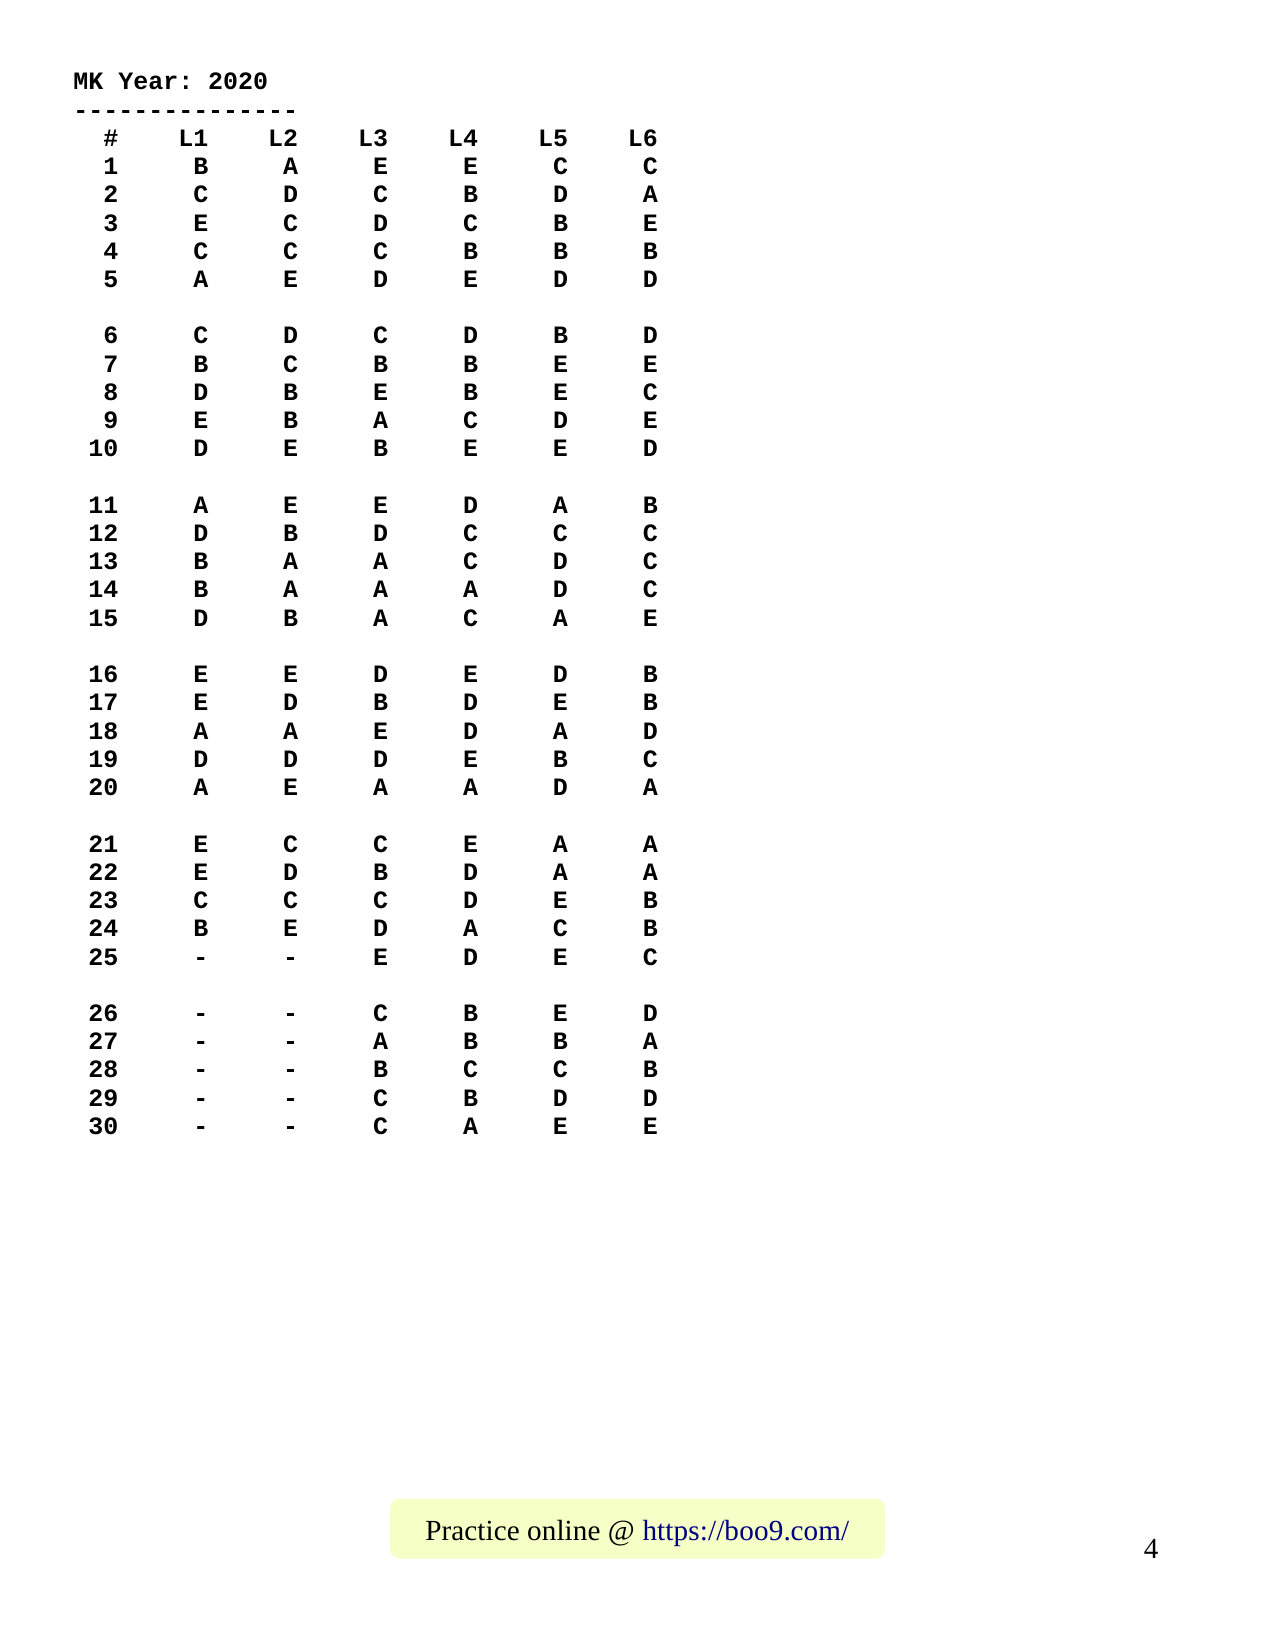

MK Year: 2020
---------------
 # L1 L2 L3 L4 L5 L6
 1 B A E E C C
 2 C D C B D A
 3 E C D C B E
 4 C C C B B B
 5 A E D E D D
 6 C D C D B D
 7 B C B B E E
 8 D B E B E C
 9 E B A C D E
 10 D E B E E D
 11 A E E D A B
 12 D B D C C C
 13 B A A C D C
 14 B A A A D C
 15 D B A C A E
 16 E E D E D B
 17 E D B D E B
 18 A A E D A D
 19 D D D E B C
 20 A E A A D A
 21 E C C E A A
 22 E D B D A A
 23 C C C D E B
 24 B E D A C B
 25 - - E D E C
 26 - - C B E D
 27 - - A B B A
 28 - - B C C B
 29 - - C B D D
 30 - - C A E E
4